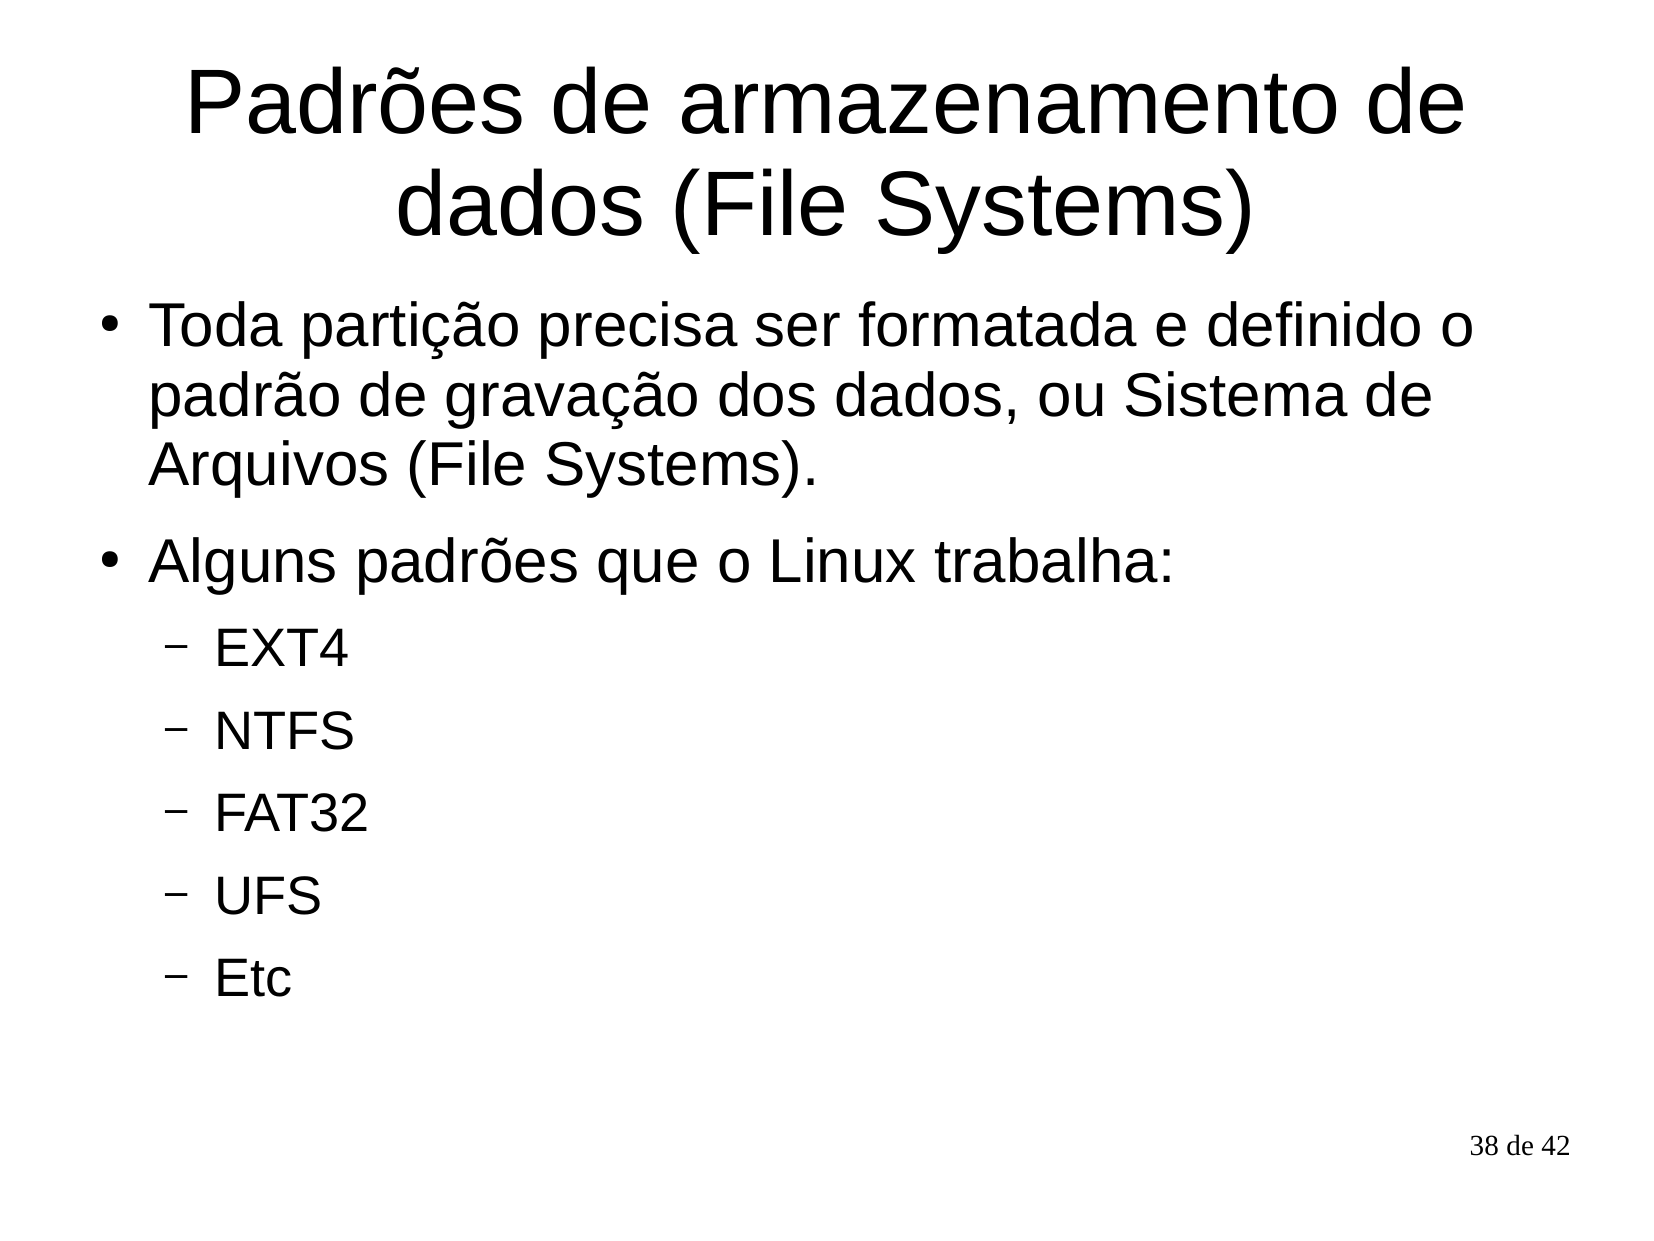

# Padrões de armazenamento de dados (File Systems)
Toda partição precisa ser formatada e definido o padrão de gravação dos dados, ou Sistema de Arquivos (File Systems).
Alguns padrões que o Linux trabalha:
EXT4
NTFS
FAT32
UFS
Etc
38